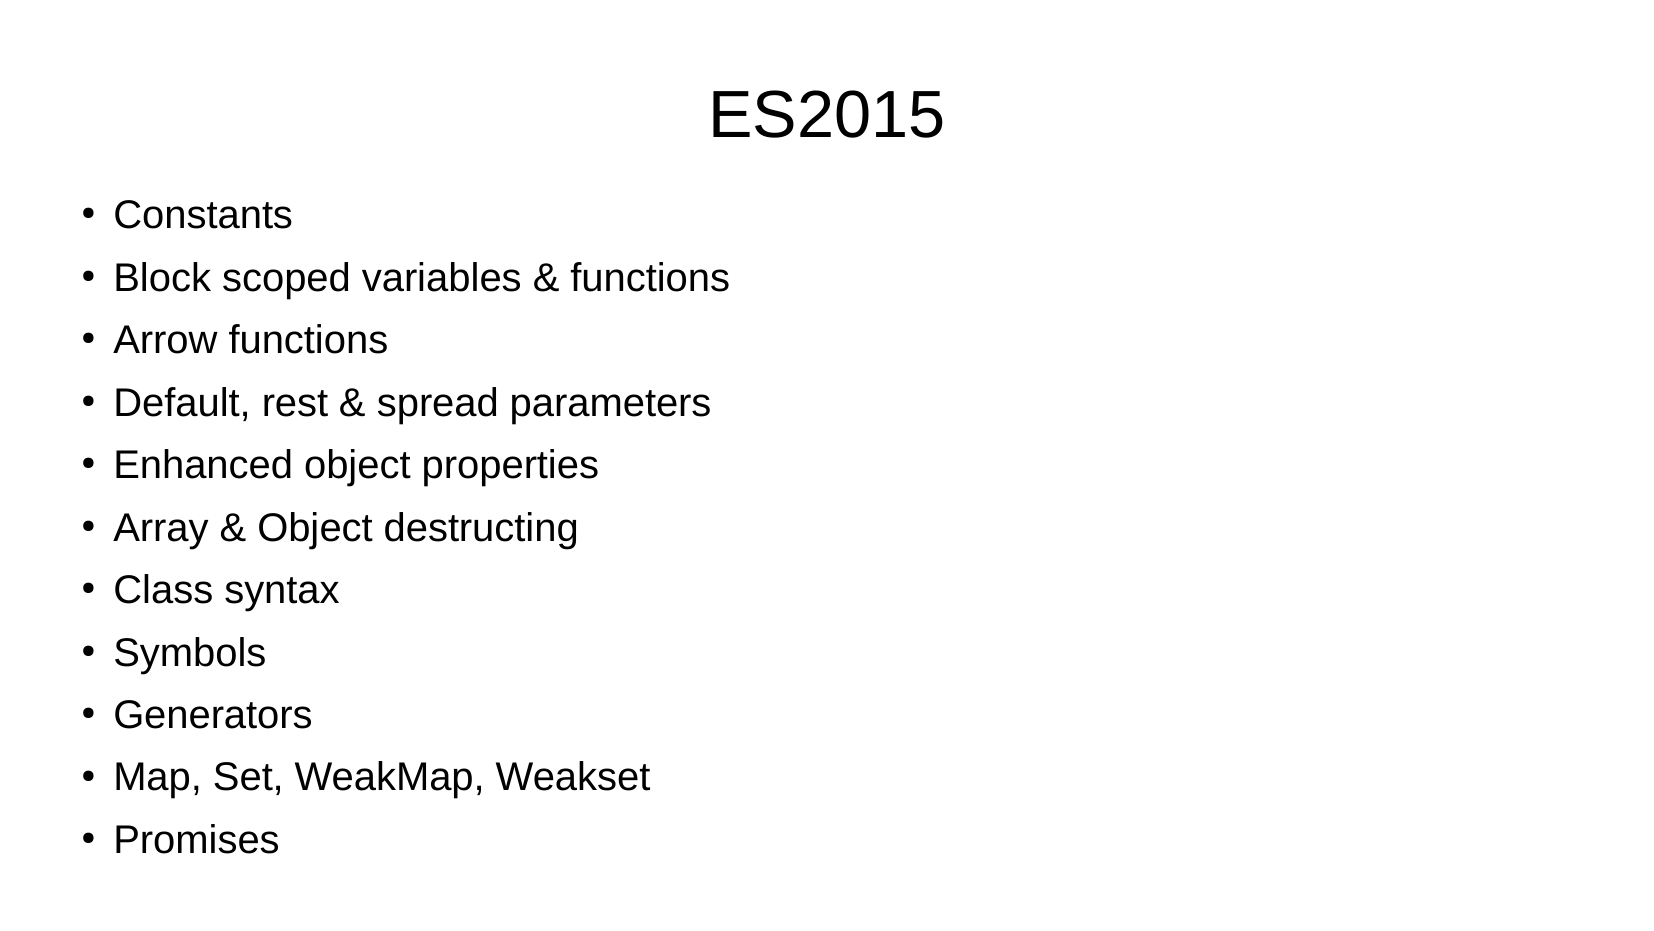

# ES2015
Constants
Block scoped variables & functions
Arrow functions
Default, rest & spread parameters
Enhanced object properties
Array & Object destructing
Class syntax
Symbols
Generators
Map, Set, WeakMap, Weakset
Promises